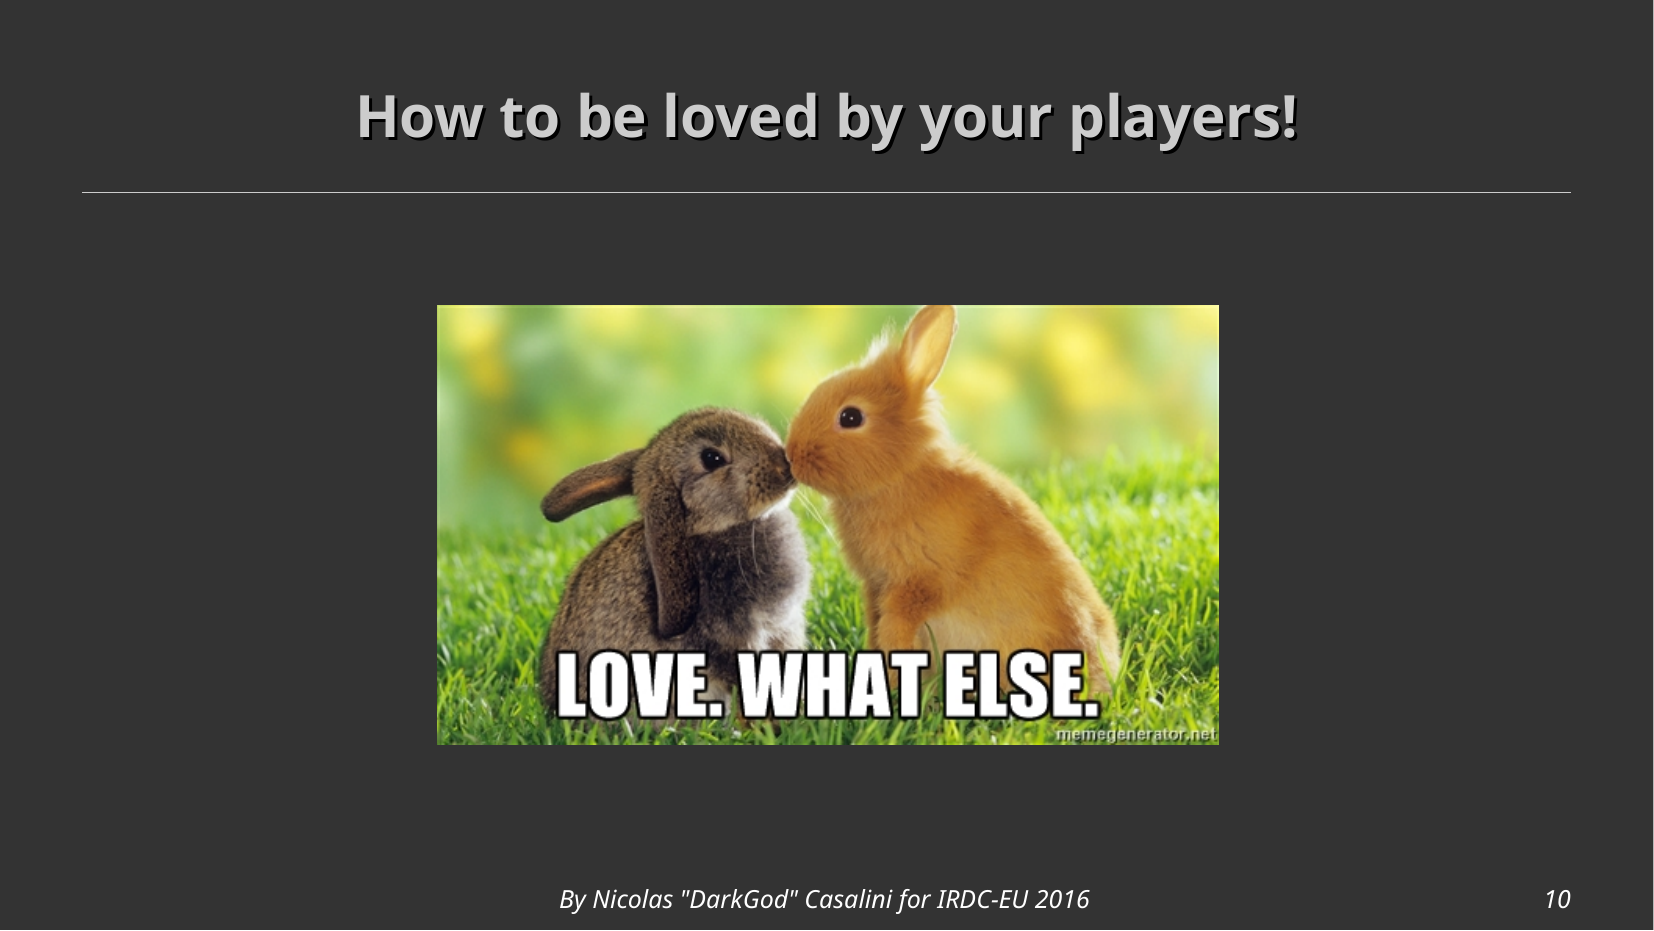

# How to be loved by your players!
By Nicolas "DarkGod" Casalini for IRDC-EU 2016
10